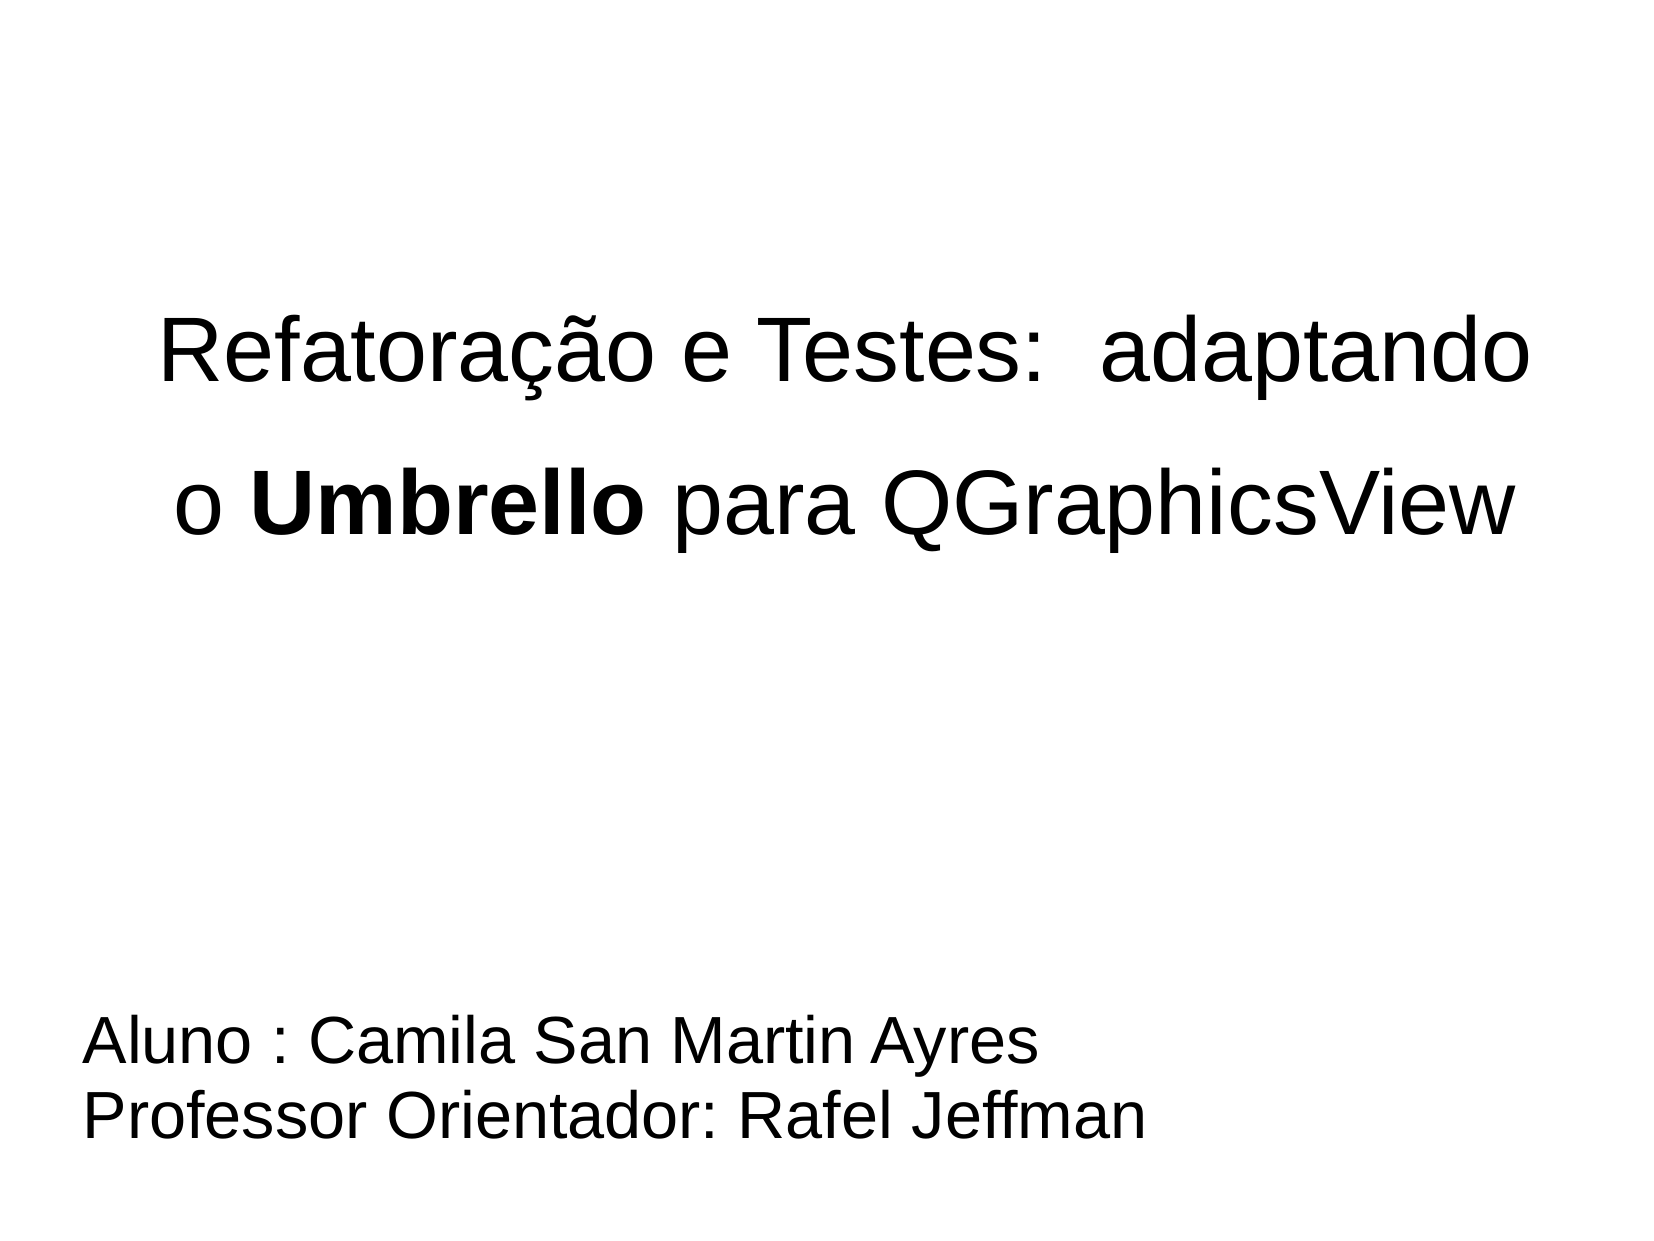

# Refatoração e Testes: adaptando o Umbrello para QGraphicsView
Aluno : Camila San Martin Ayres
Professor Orientador: Rafel Jeffman